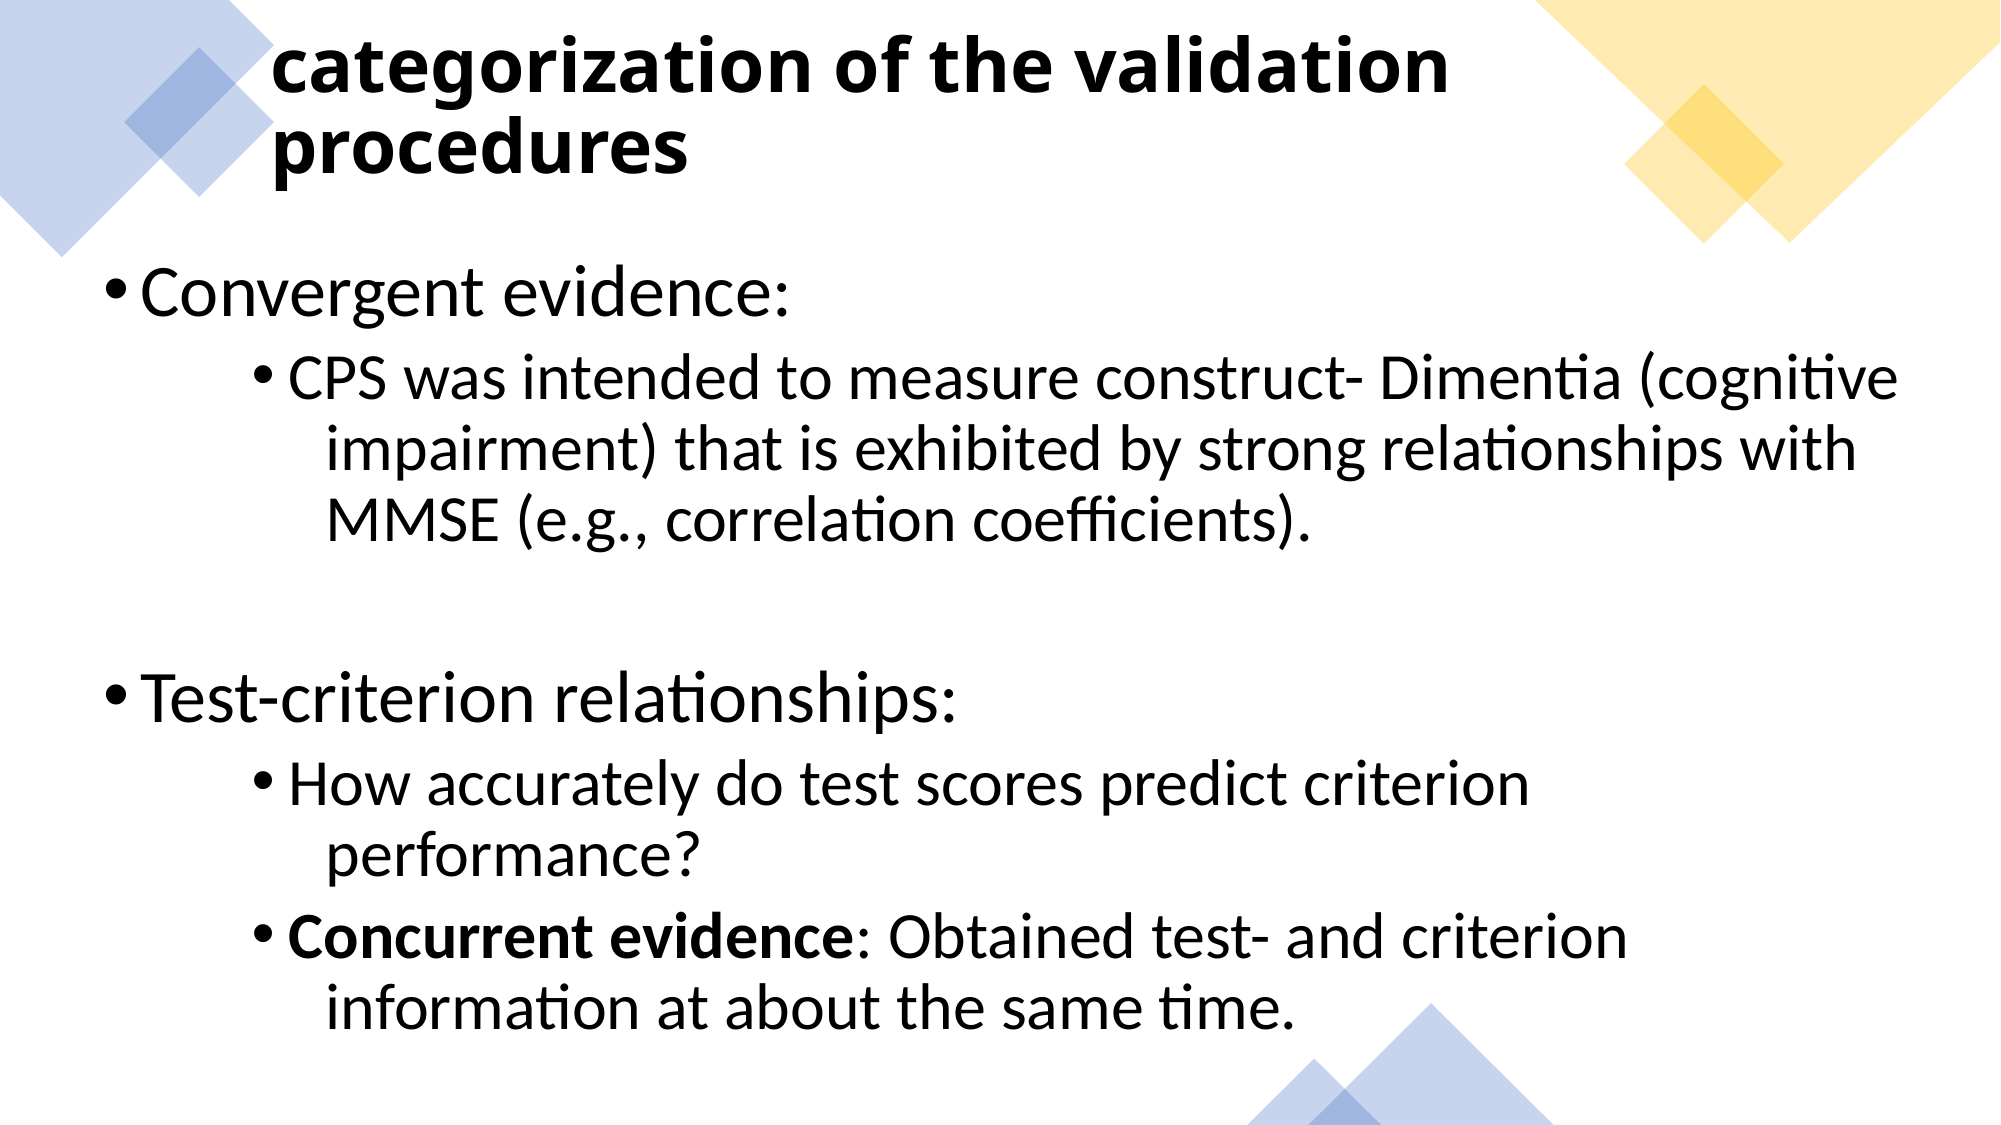

# categorization of the validation procedures
Convergent evidence:
CPS was intended to measure construct- Dimentia (cognitive impairment) that is exhibited by strong relationships with MMSE (e.g., correlation coefficients).
Test-criterion relationships:
How accurately do test scores predict criterion performance?
Concurrent evidence: Obtained test- and criterion information at about the same time.